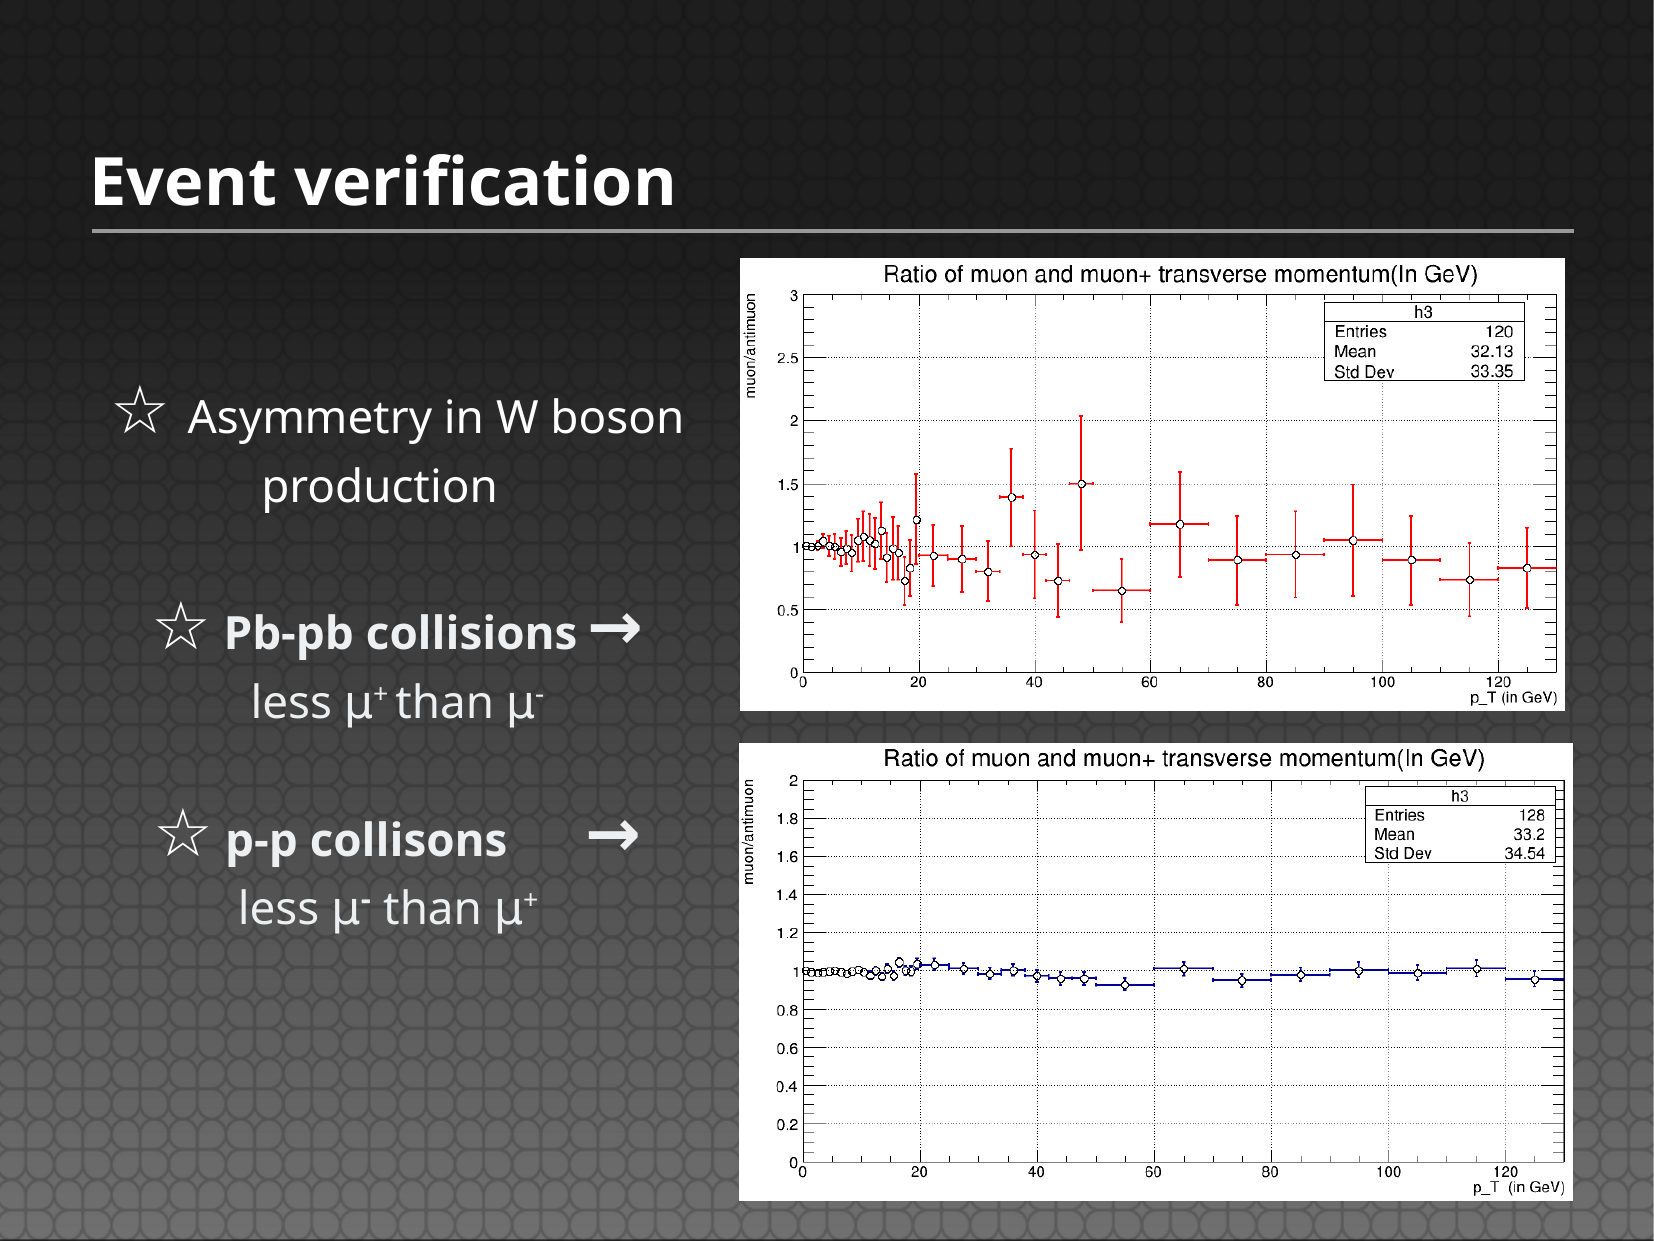

# Event verification
☆ Asymmetry in W boson production
☆ Pb-pb collisions →
less μ+ than μ-
 ☆ p-p collisons →
less μ- than μ+